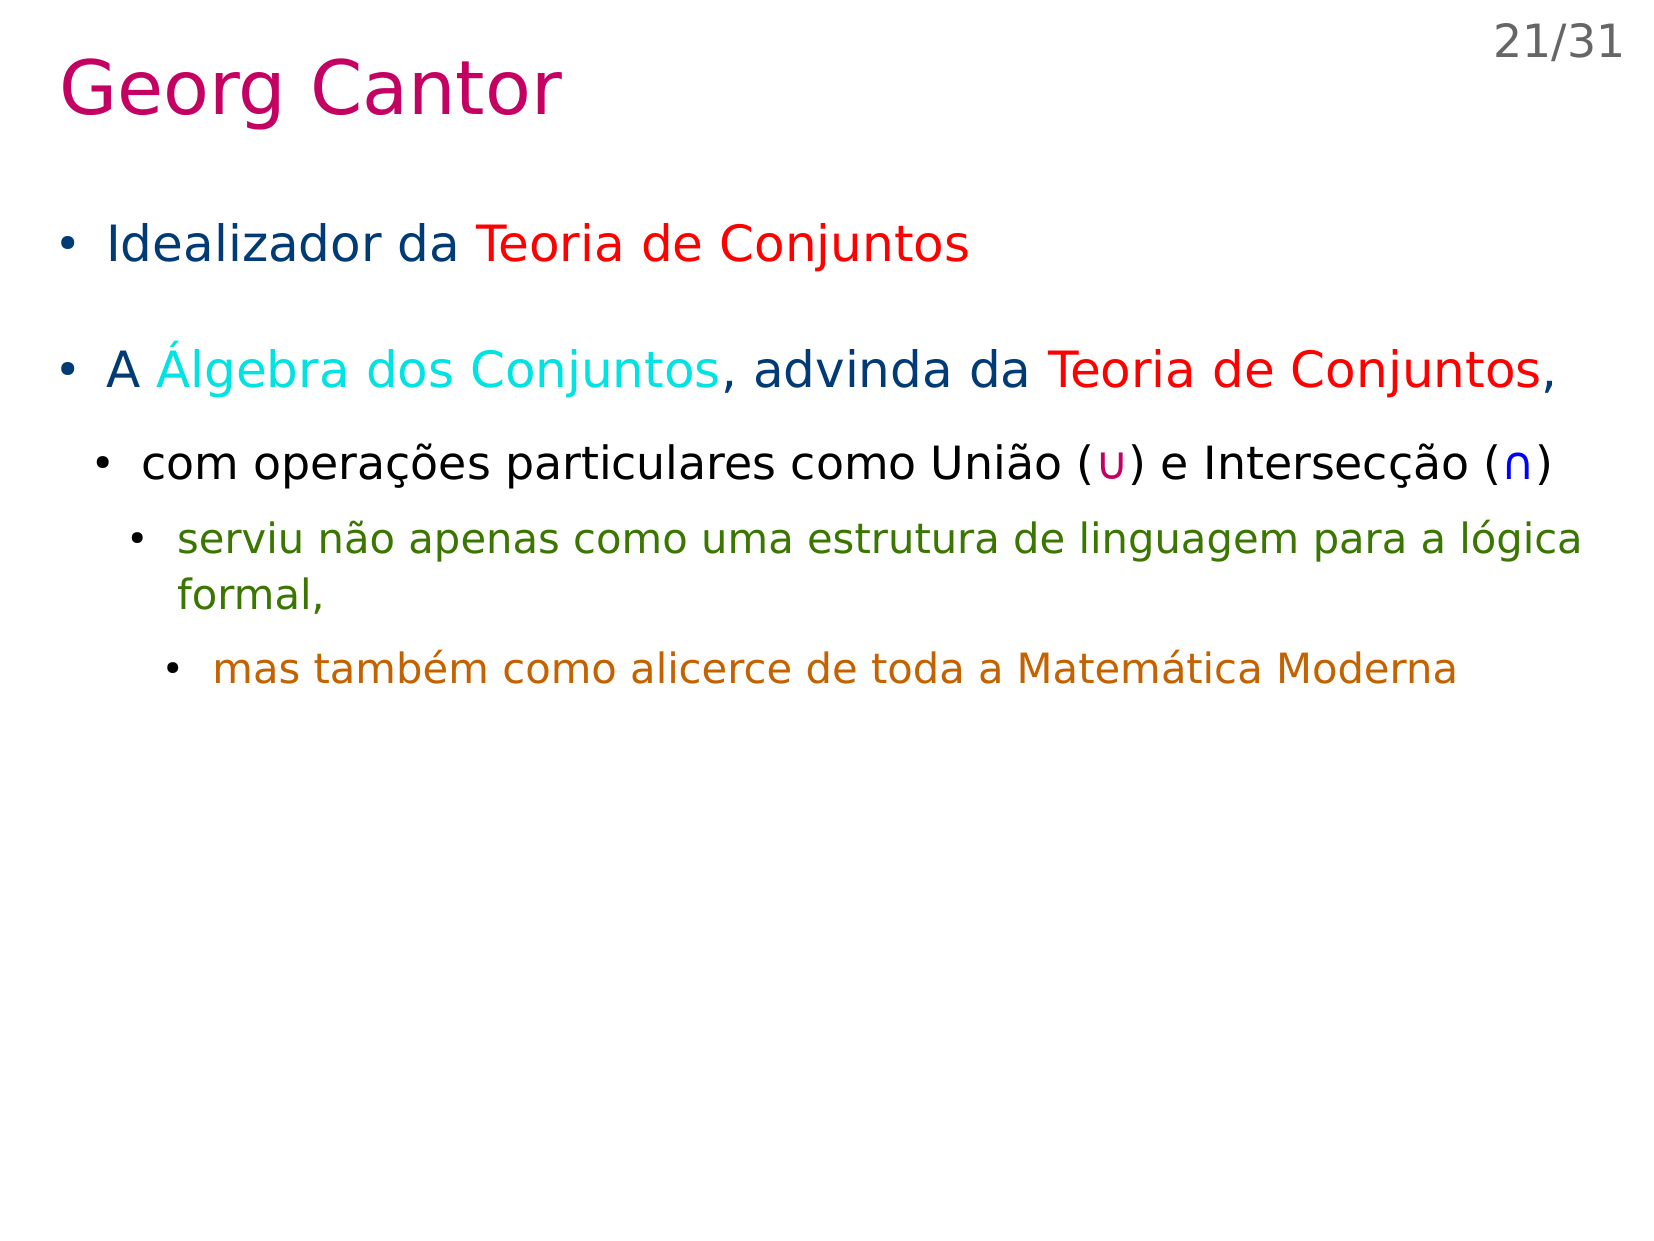

21
# Georg Cantor
Idealizador da Teoria de Conjuntos
A Álgebra dos Conjuntos, advinda da Teoria de Conjuntos,
com operações particulares como União (∪) e Intersecção (∩)
serviu não apenas como uma estrutura de linguagem para a lógica formal,
mas também como alicerce de toda a Matemática Moderna